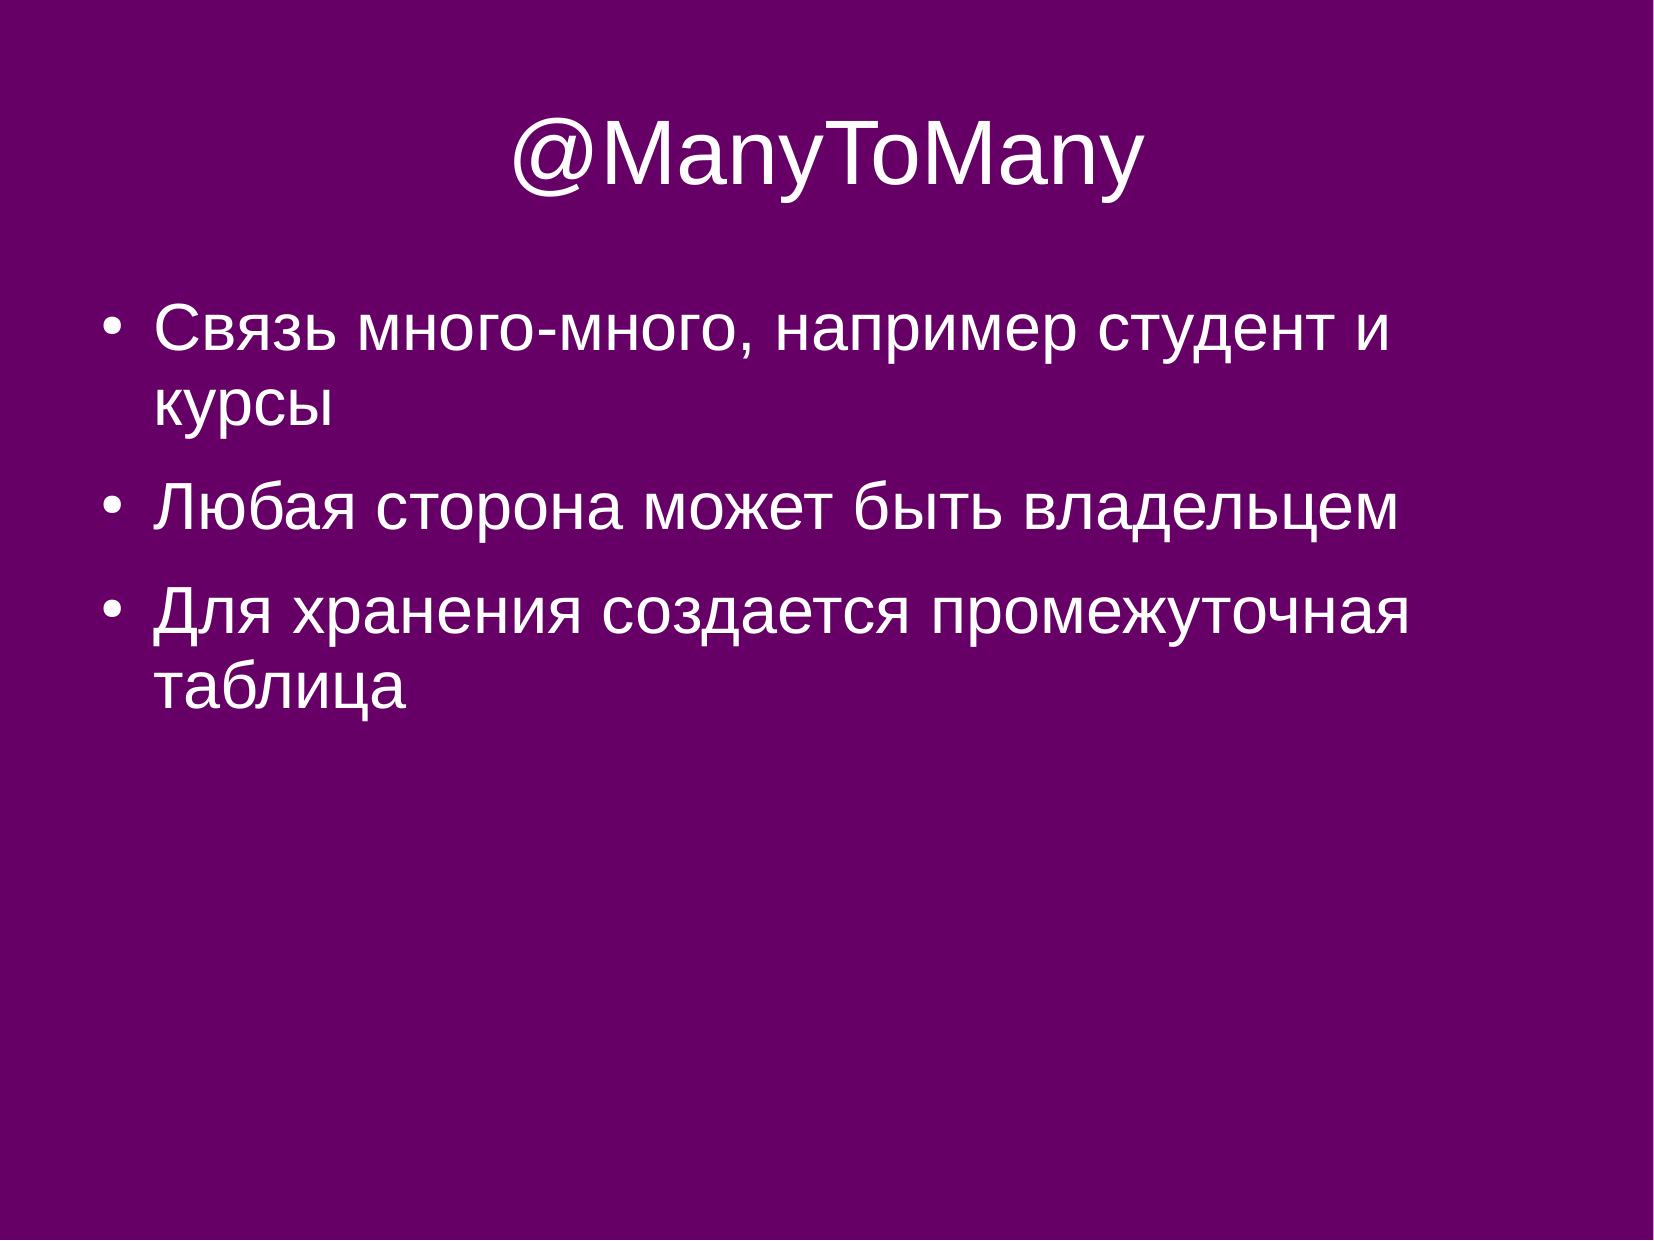

# @ManyToMany
Связь много-много, например студент и курсы
Любая сторона может быть владельцем
Для хранения создается промежуточная таблица